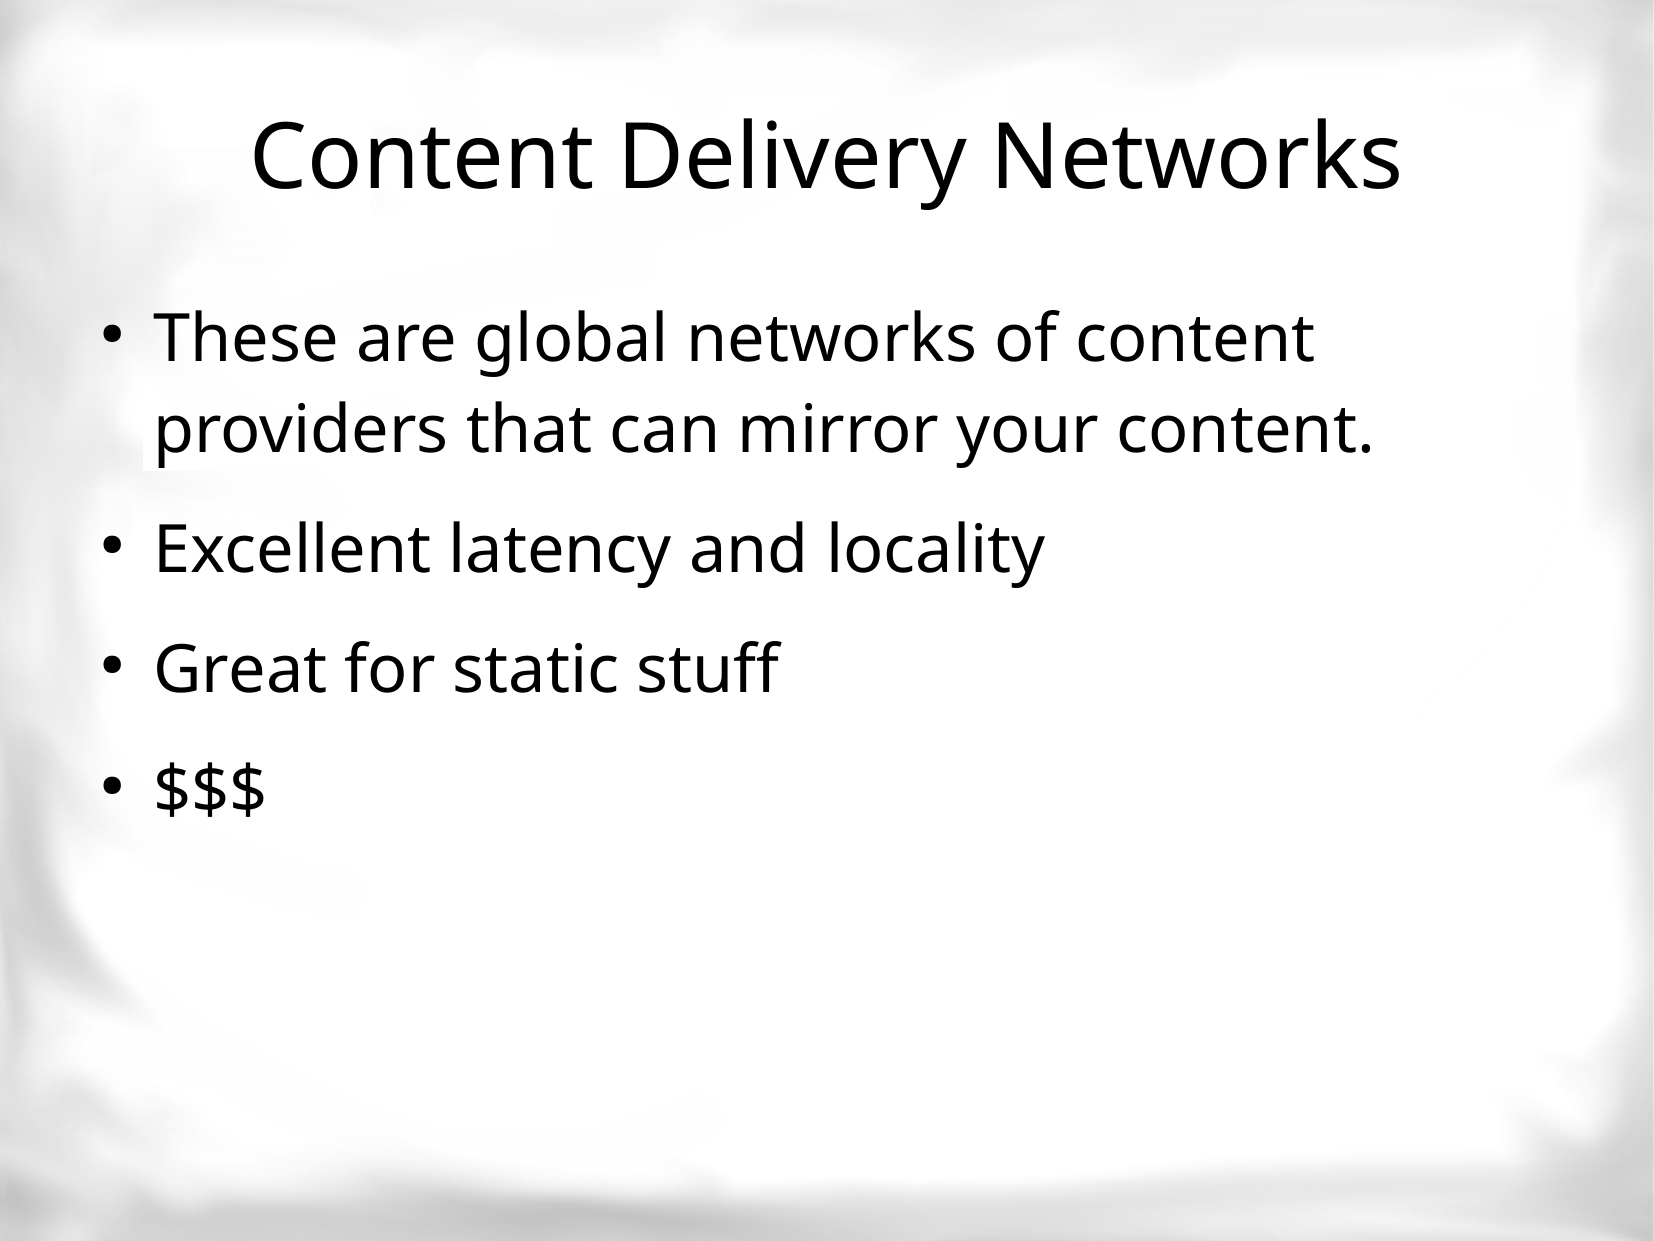

# Content Delivery Networks
These are global networks of content providers that can mirror your content.
Excellent latency and locality
Great for static stuff
$$$